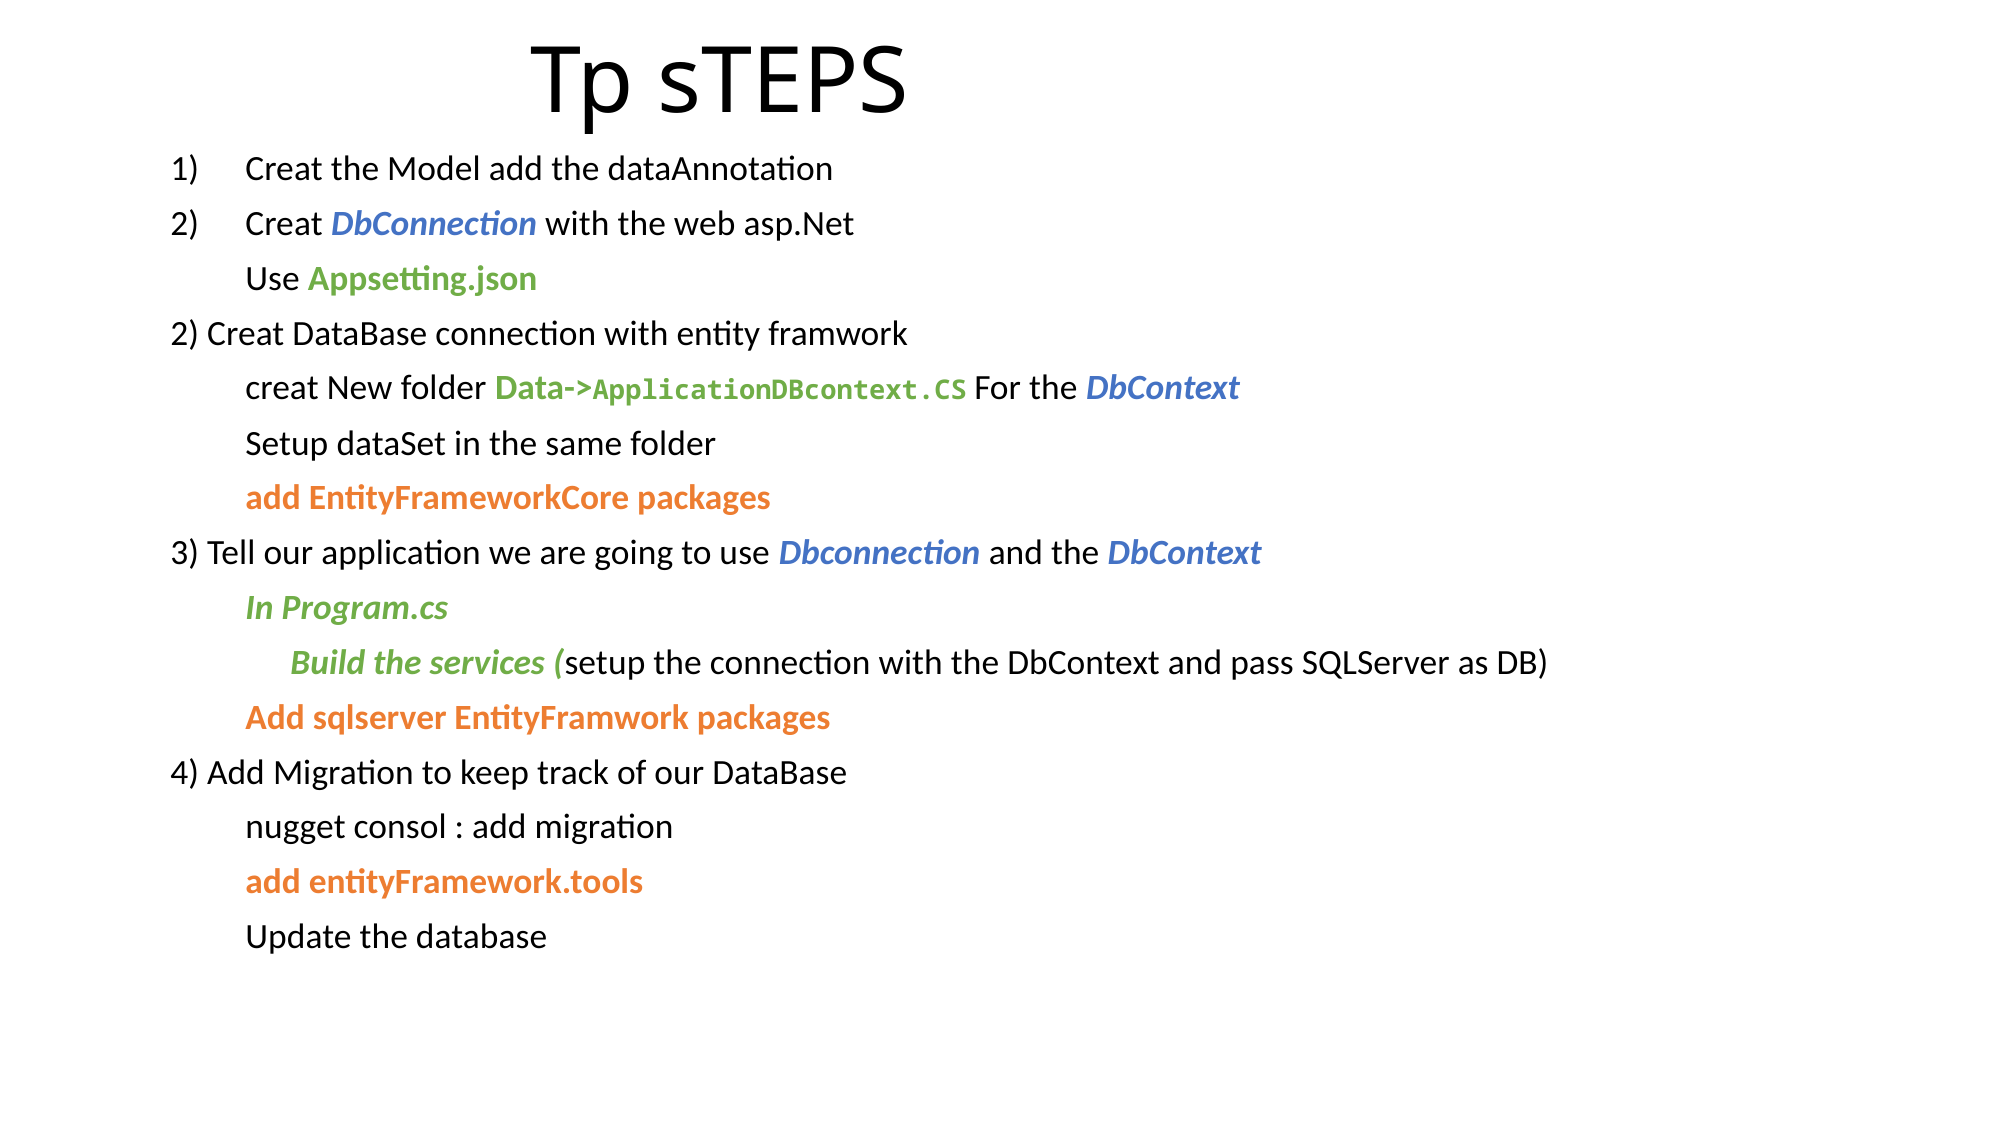

# Tp sTEPS
Creat the Model add the dataAnnotation
Creat DbConnection with the web asp.Net
	Use Appsetting.json
2) Creat DataBase connection with entity framwork
	creat New folder Data->ApplicationDBcontext.CS For the DbContext
	Setup dataSet in the same folder
	add EntityFrameworkCore packages
3) Tell our application we are going to use Dbconnection and the DbContext
	In Program.cs
 Build the services (setup the connection with the DbContext and pass SQLServer as DB)
	Add sqlserver EntityFramwork packages
4) Add Migration to keep track of our DataBase
	nugget consol : add migration
	add entityFramework.tools
	Update the database